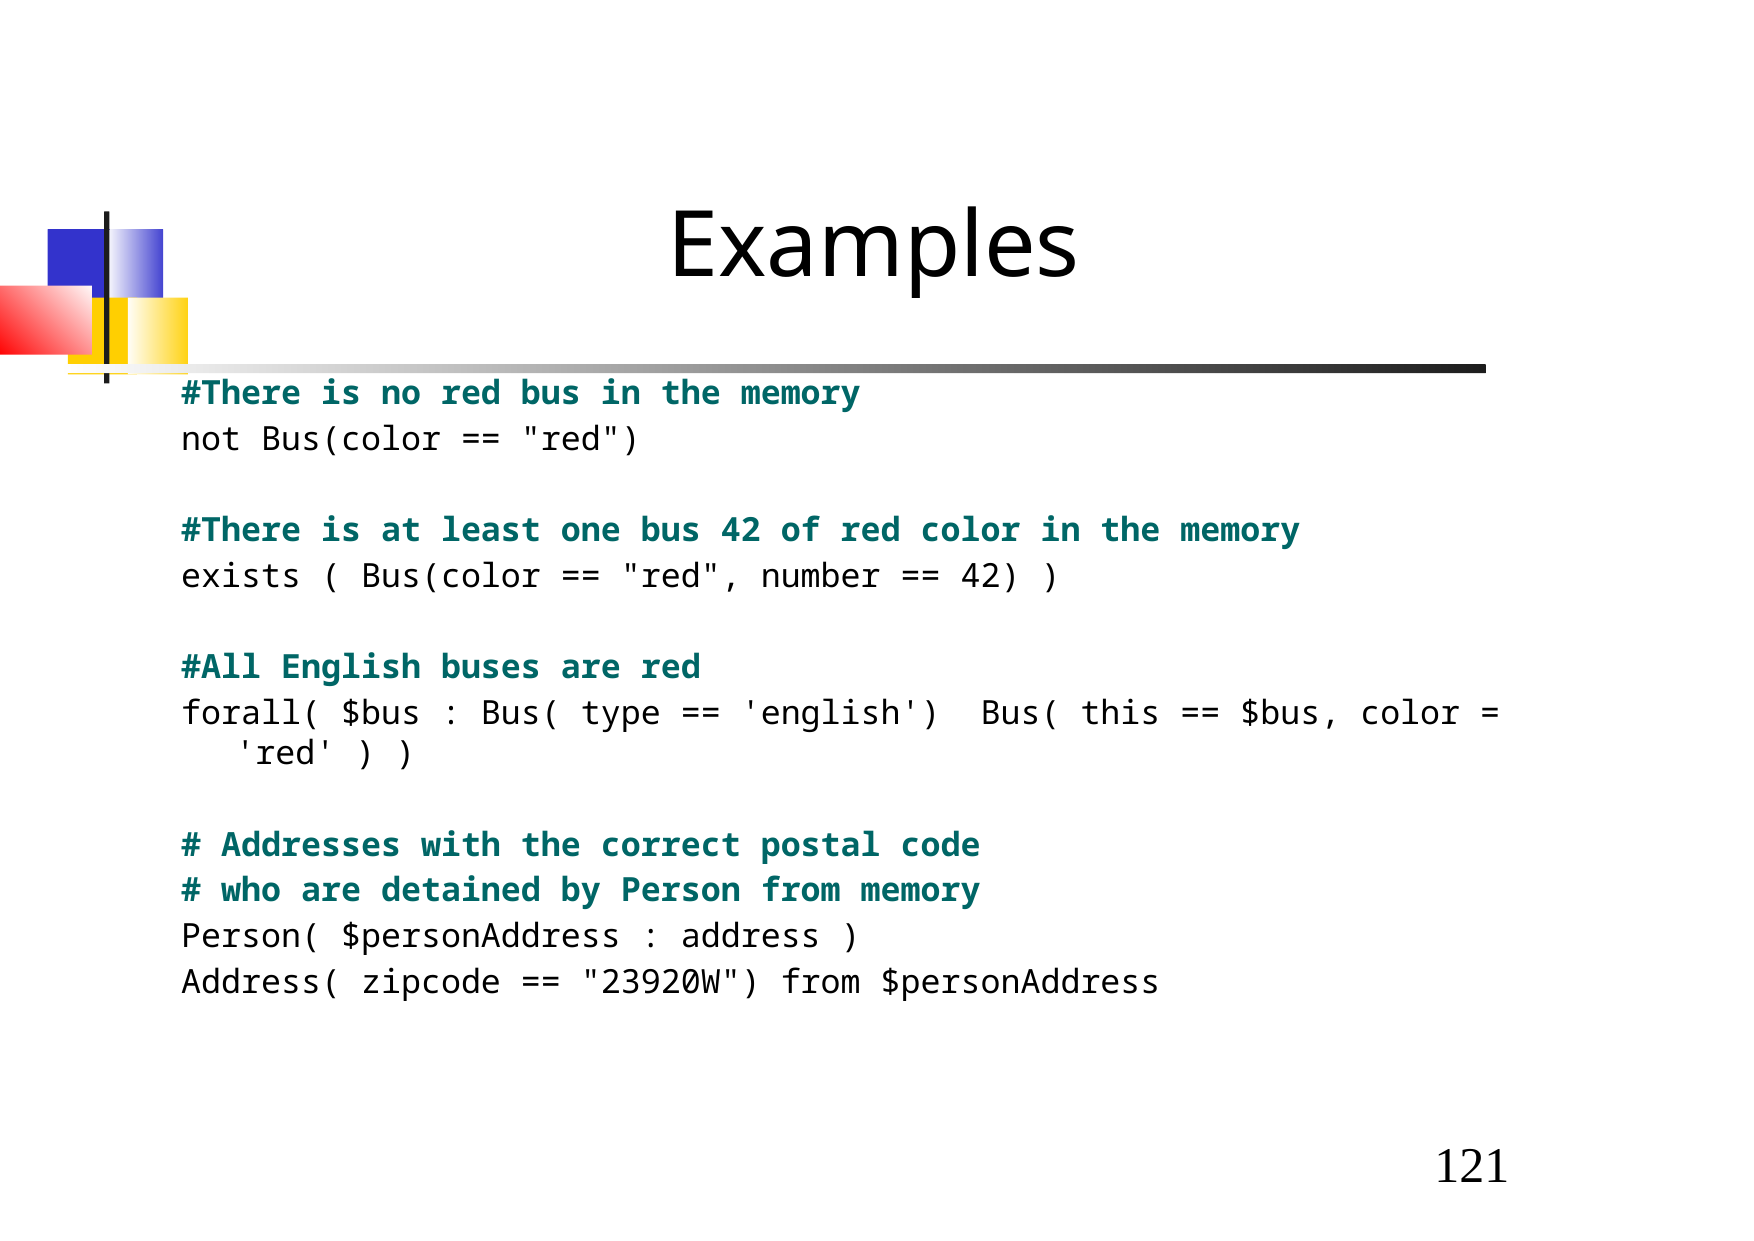

# Examples
#There is no red bus in the memory
not Bus(color == "red")
#There is at least one bus 42 of red color in the memory
exists ( Bus(color == "red", number == 42) )
#All English buses are red
forall( $bus : Bus( type == 'english') Bus( this == $bus, color = 'red' ) )
# Addresses with the correct postal code
# who are detained by Person from memory
Person( $personAddress : address )
Address( zipcode == "23920W") from $personAddress